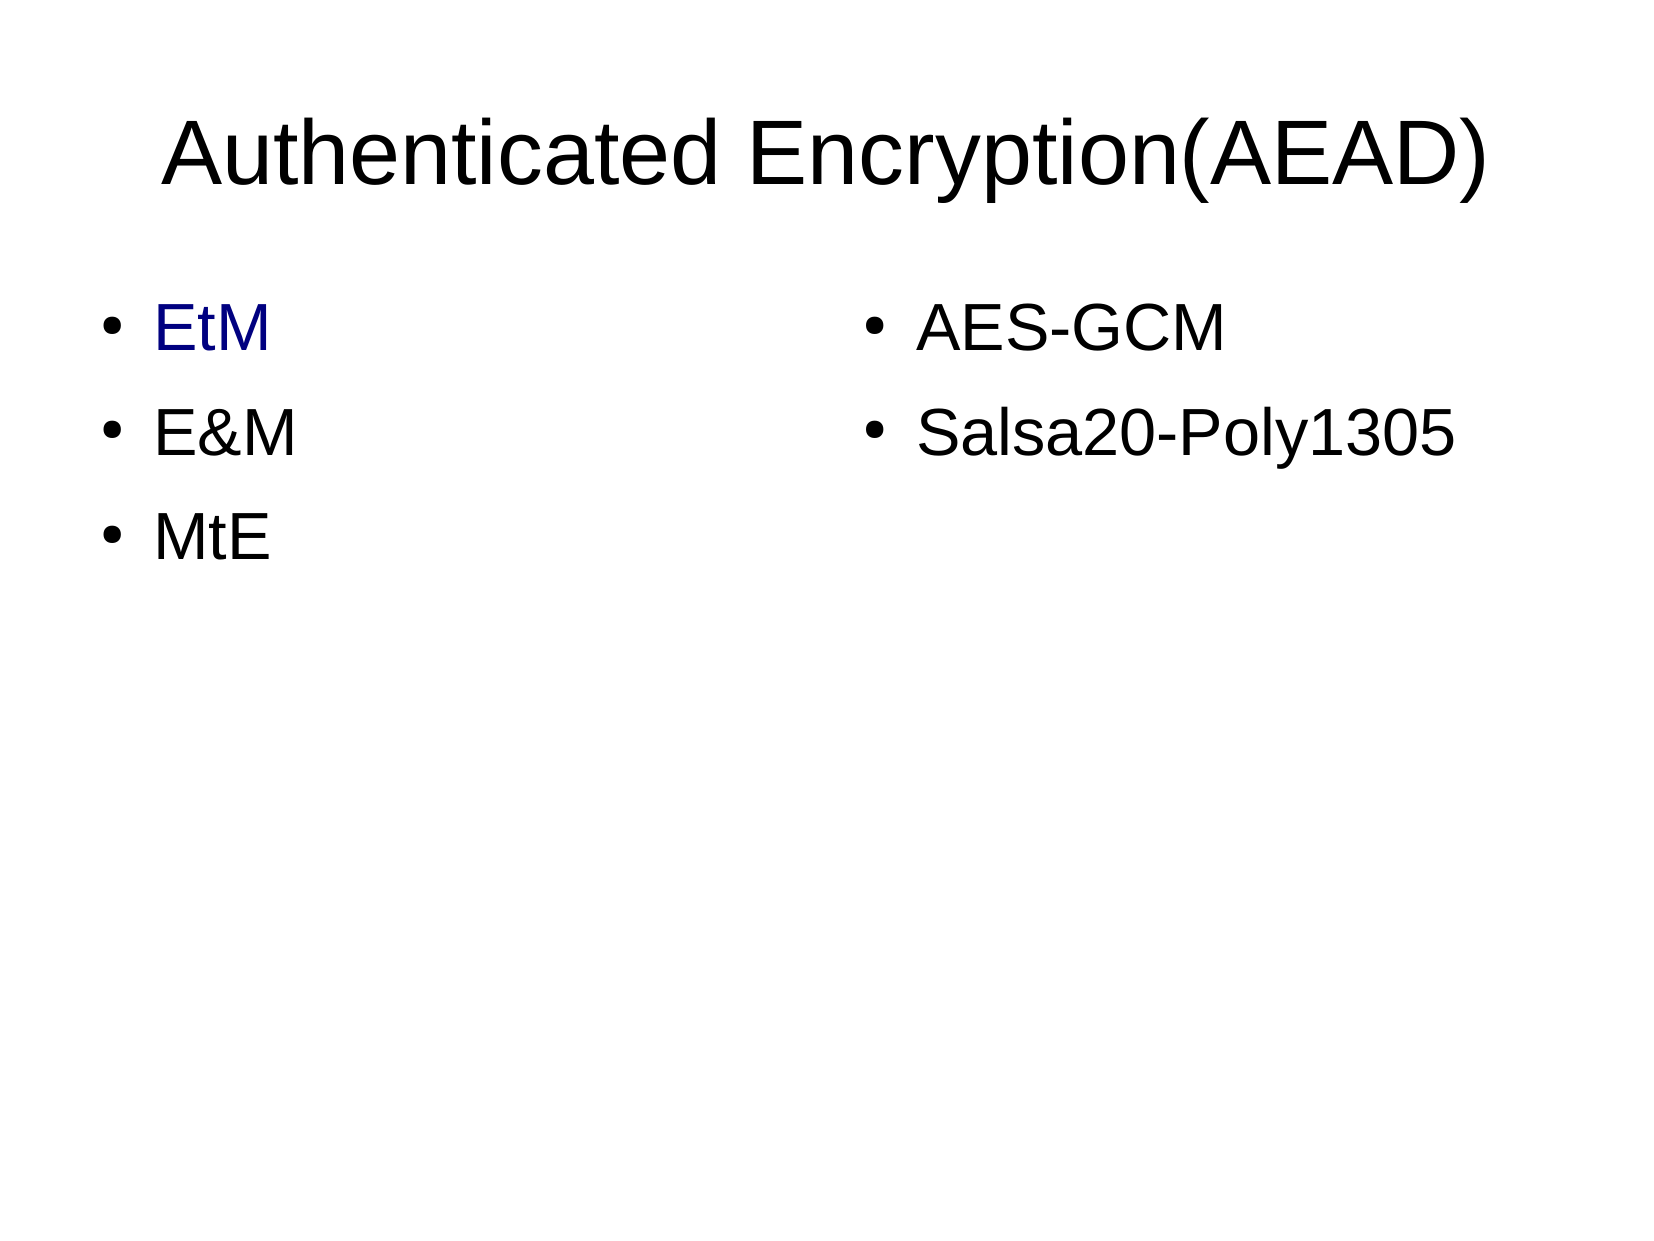

# Authenticated Encryption(AEAD)
EtM
E&M
MtE
AES-GCM
Salsa20-Poly1305